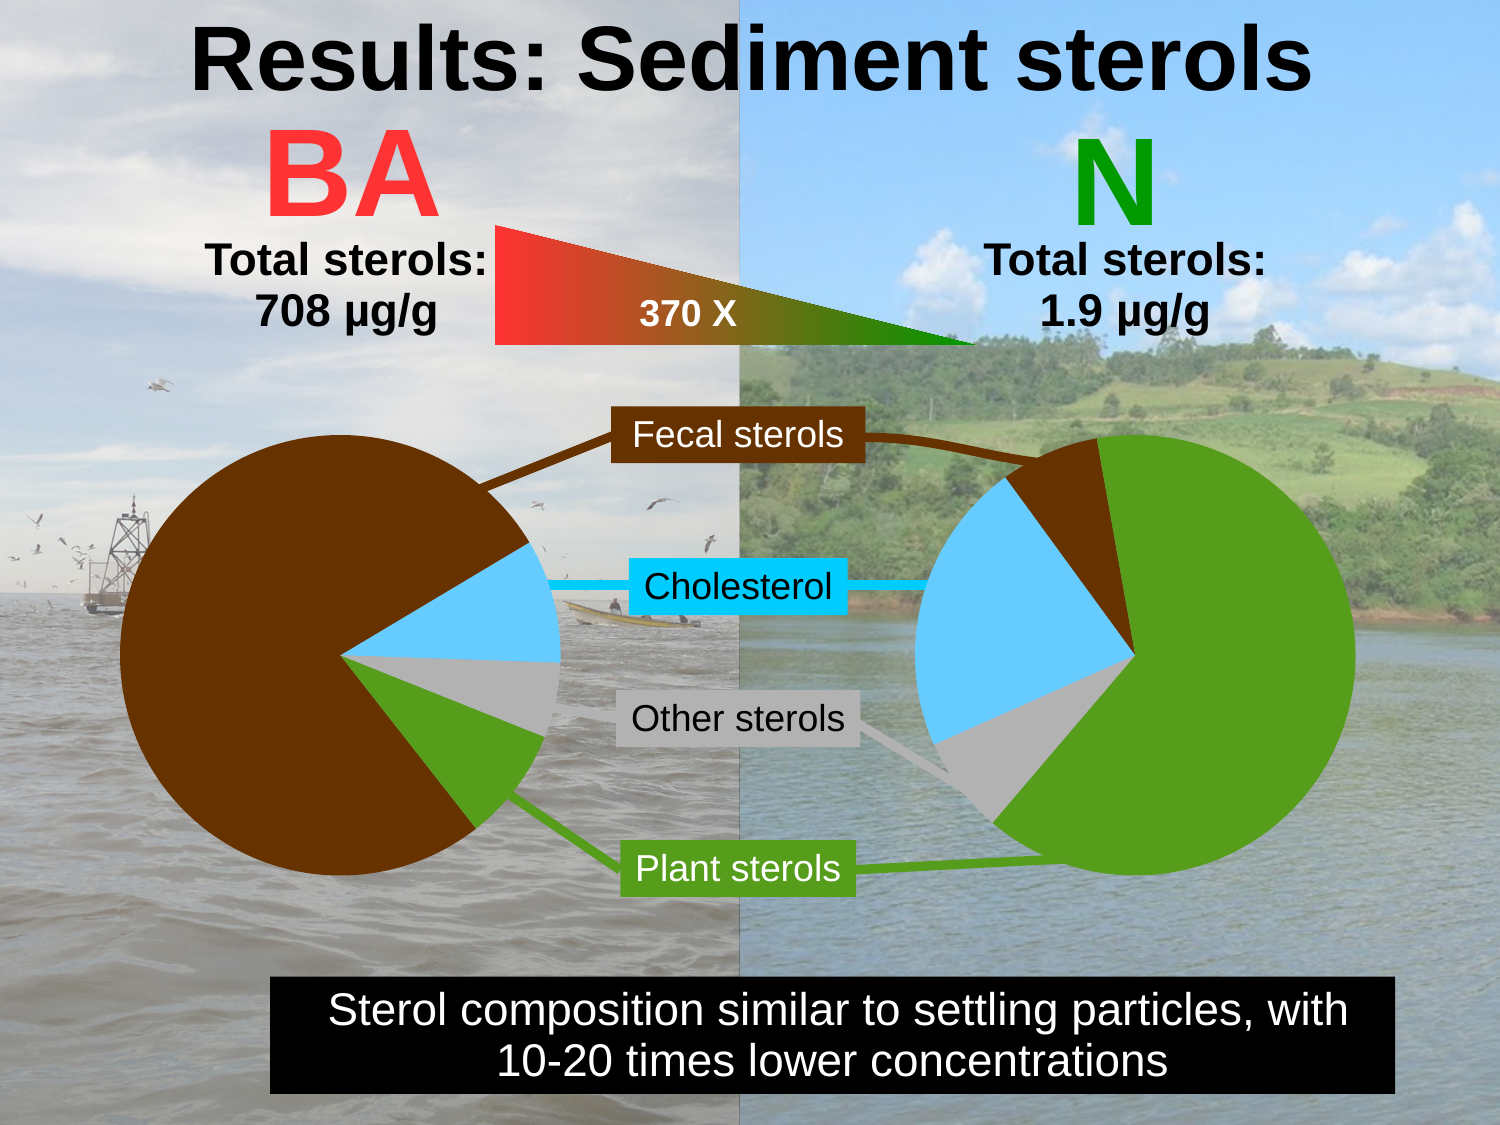

Results: Sediment sterols
BA
N
Total sterols:
708 µg/g
Total sterols:
1.9 µg/g
370 X
Fecal sterols
### Chart
| Category | Row 4 |
|---|---|
| 1 | 9.12253218258063 |
| 2 | 77.0078822379844 |
| 3 | 8.37290983195762 |
| 4 | 5.49667574747734 |
### Chart
| Category | Row 5 |
|---|---|
| 1 | 21.6341515247335 |
| 2 | 7.2347904809824 |
| 3 | 64.0289565071301 |
| 4 | 7.10210148715398 |
Cholesterol
Other sterols
Plant sterols
 Sterol composition similar to settling particles, with 10-20 times lower concentrations